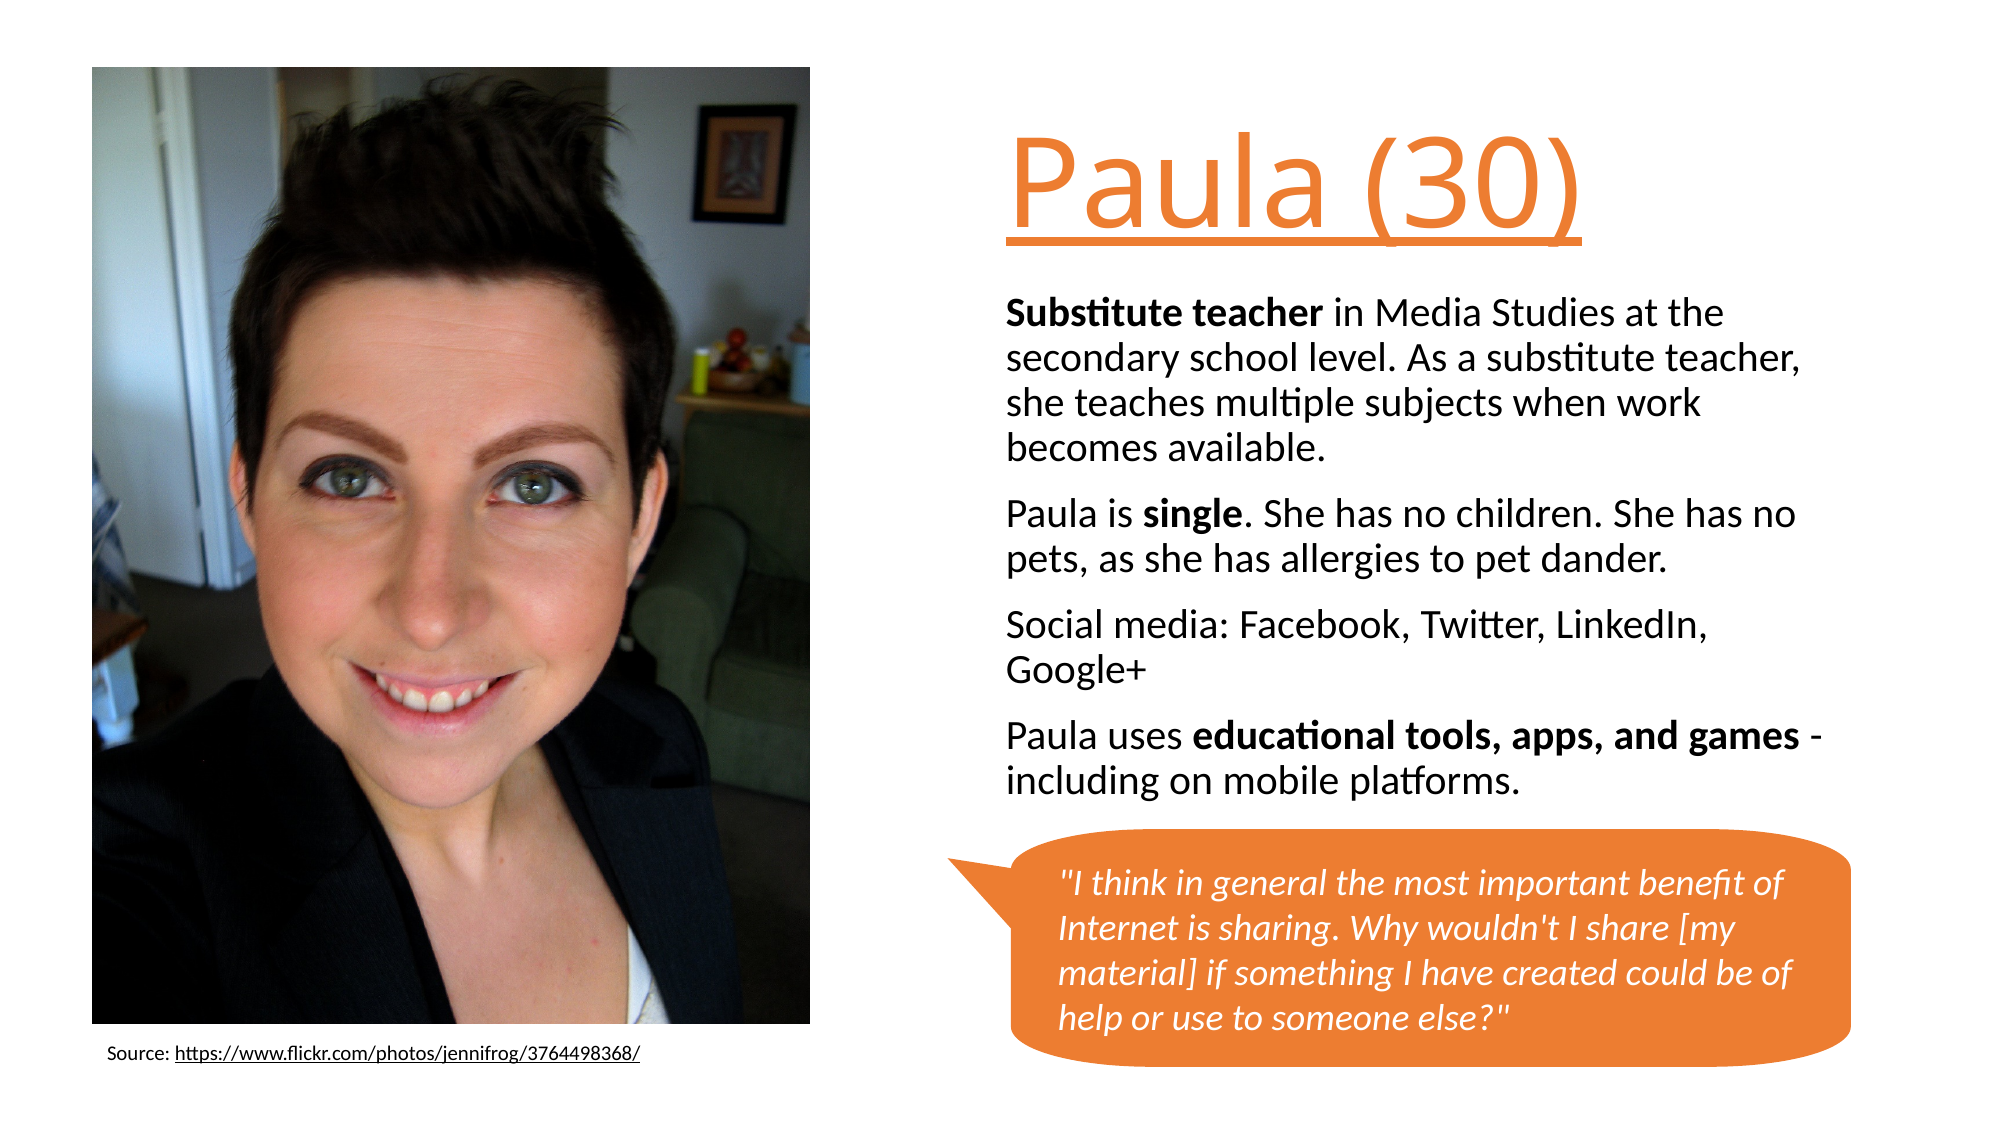

# Paula (30)
Substitute teacher in Media Studies at the secondary school level. As a substitute teacher, she teaches multiple subjects when work becomes available.
Paula is single. She has no children. She has no pets, as she has allergies to pet dander.
Social media: Facebook, Twitter, LinkedIn, Google+
Paula uses educational tools, apps, and games - including on mobile platforms.
"I think in general the most important benefit of Internet is sharing. Why wouldn't I share [my material] if something I have created could be of help or use to someone else?"
Source: https://www.flickr.com/photos/jennifrog/3764498368/